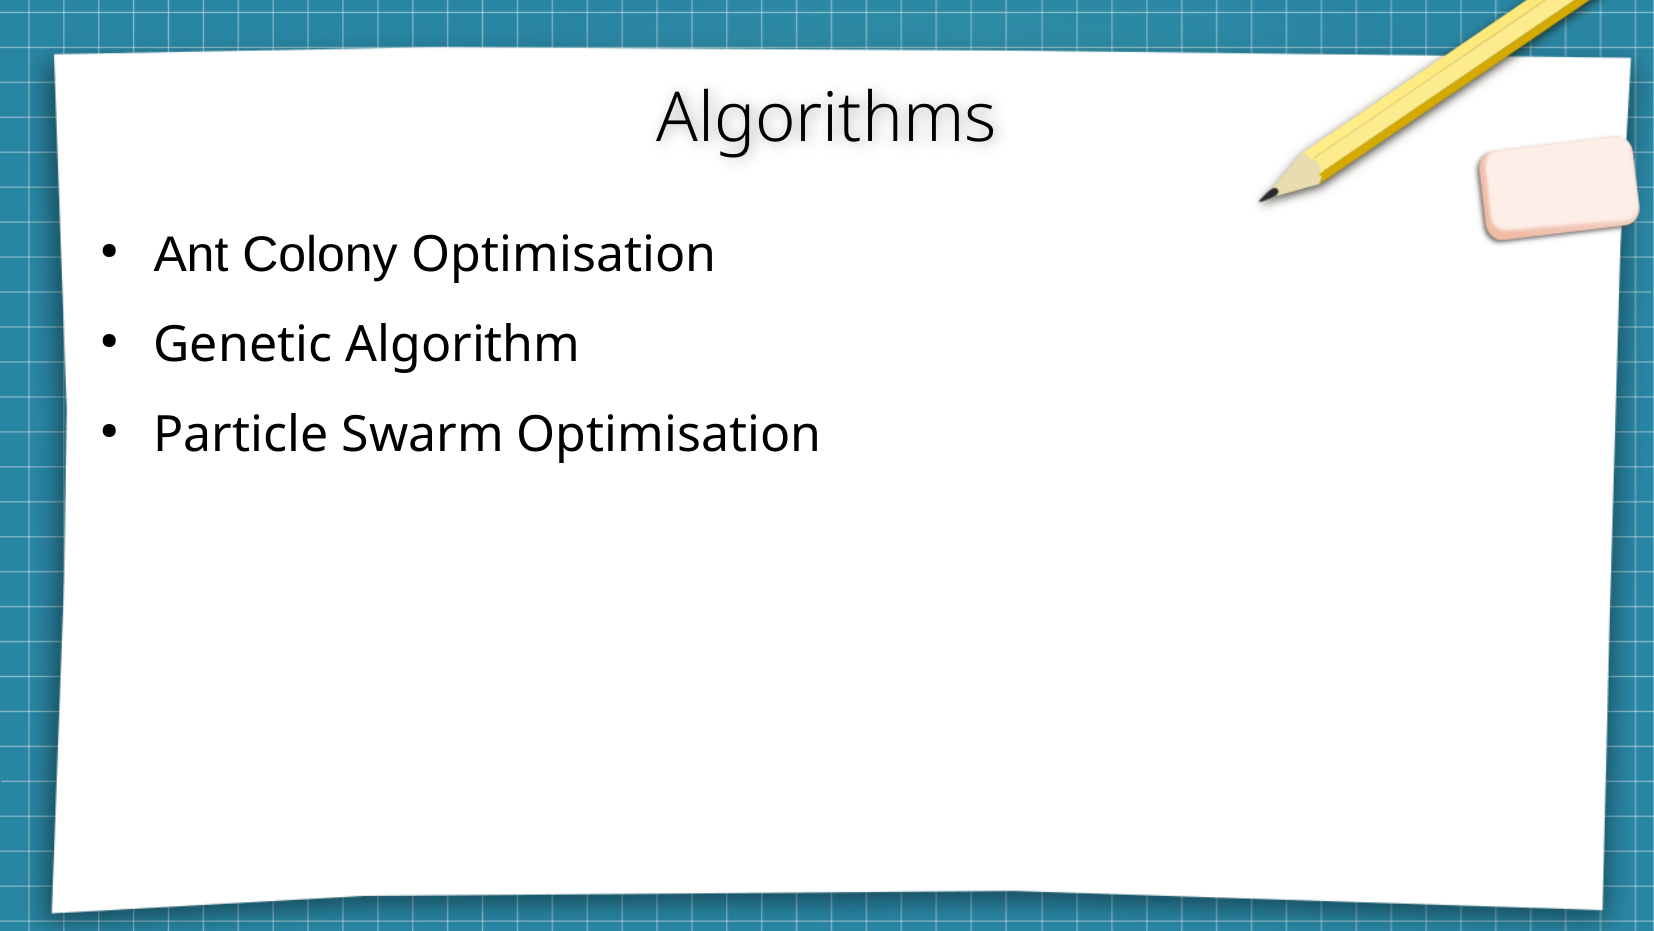

# Algorithms
Ant Colony Optimisation
Genetic Algorithm
Particle Swarm Optimisation